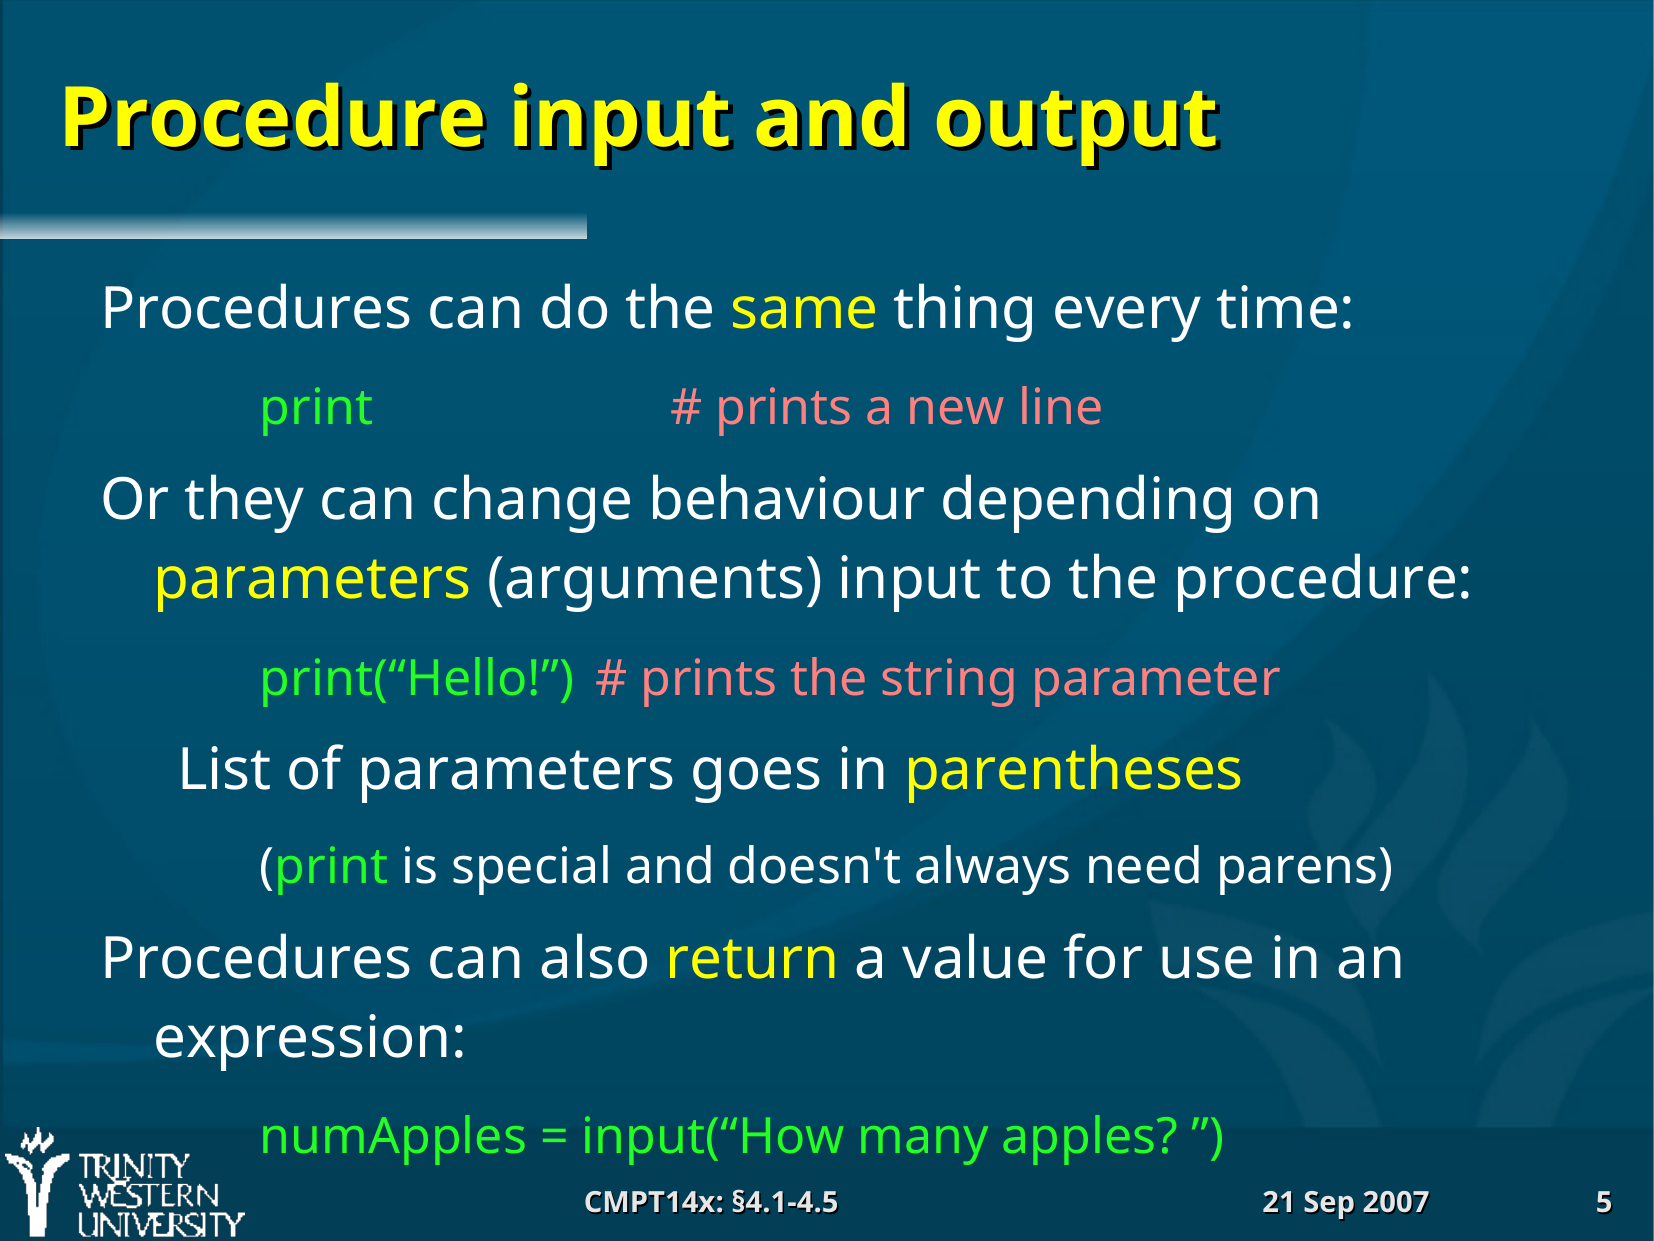

# Procedure input and output
Procedures can do the same thing every time:
print				# prints a new line
Or they can change behaviour depending on parameters (arguments) input to the procedure:
print(“Hello!”)	# prints the string parameter
List of parameters goes in parentheses
(print is special and doesn't always need parens)
Procedures can also return a value for use in an expression:
numApples = input(“How many apples? ”)
CMPT14x: §4.1-4.5
21 Sep 2007
5